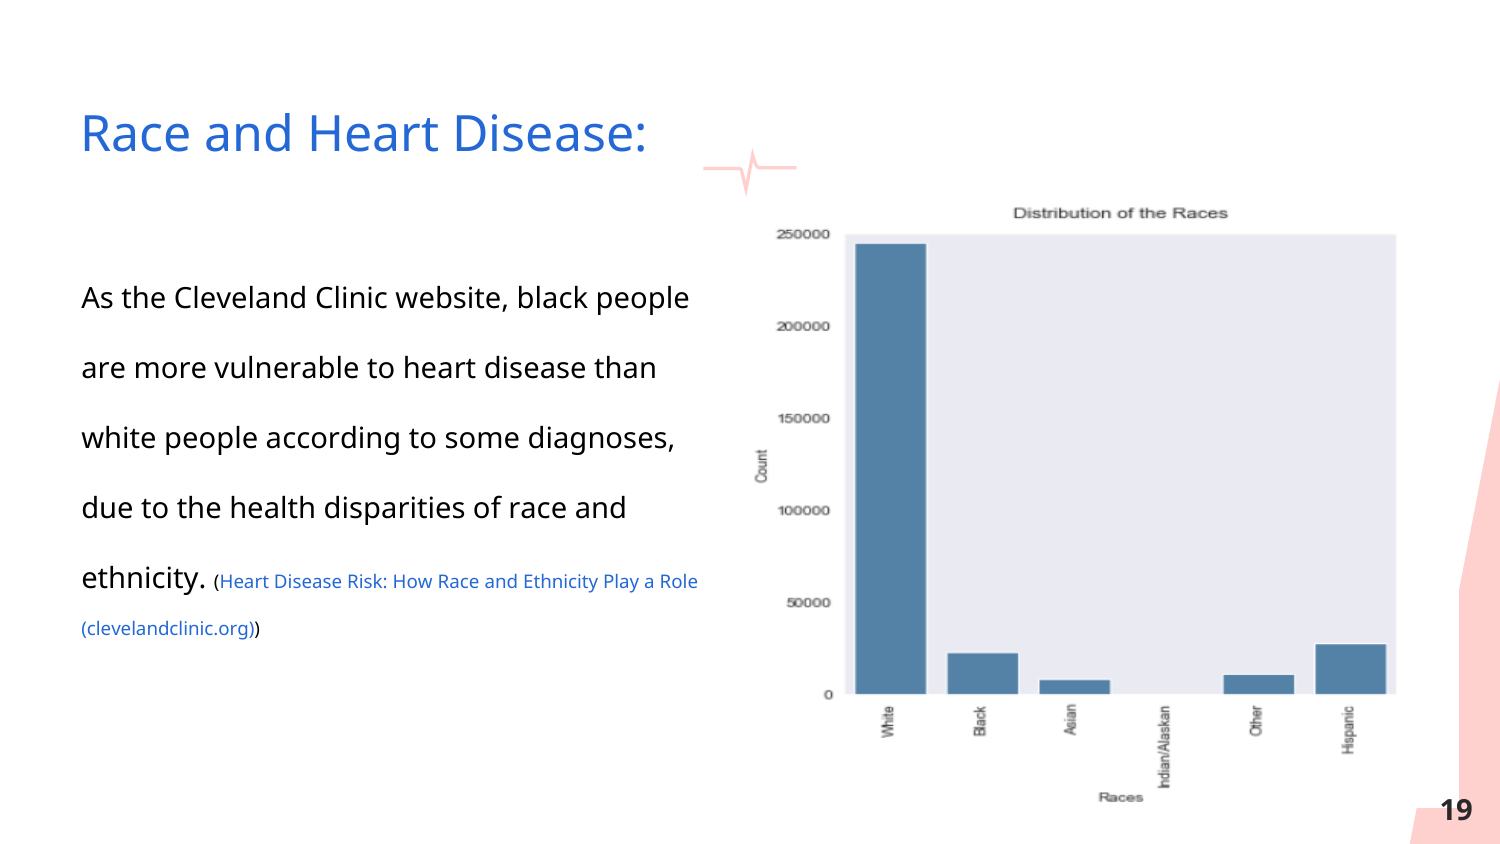

# Race and Heart Disease:
As the Cleveland Clinic website, black people are more vulnerable to heart disease than white people according to some diagnoses, due to the health disparities of race and ethnicity. (Heart Disease Risk: How Race and Ethnicity Play a Role (clevelandclinic.org))
19